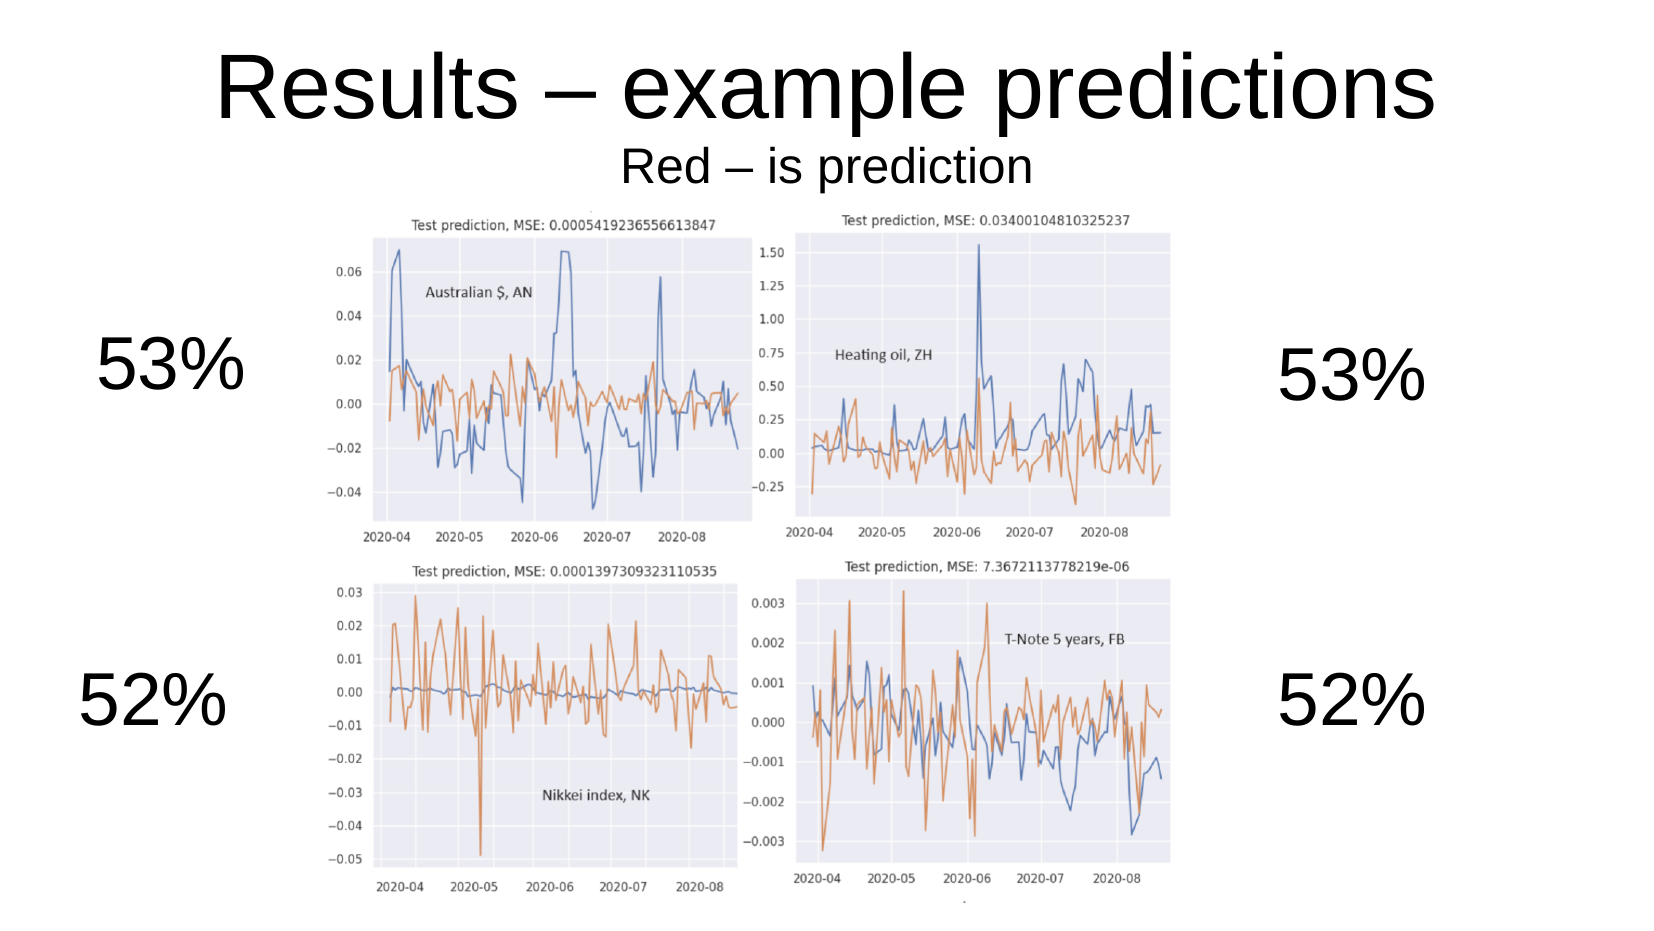

# Results – example predictions Red – is prediction
53%
53%
52%
52%